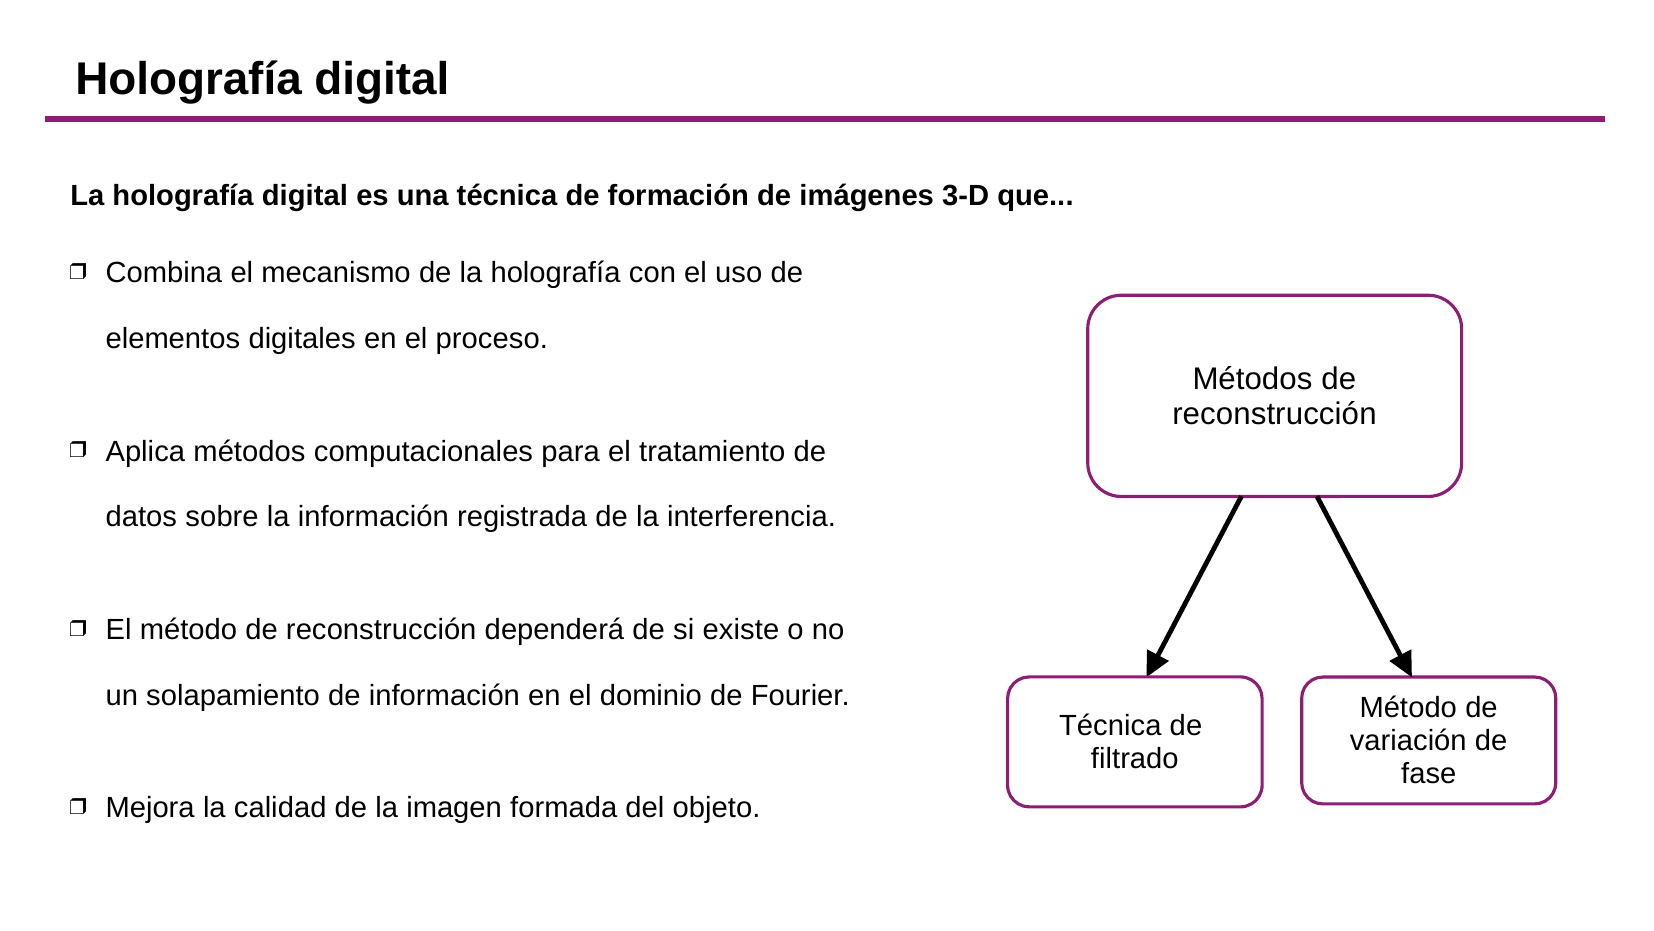

# Holografía digital
La holografía digital es una técnica de formación de imágenes 3-D que...
Combina el mecanismo de la holografía con el uso de elementos digitales en el proceso.
Aplica métodos computacionales para el tratamiento de datos sobre la información registrada de la interferencia.
El método de reconstrucción dependerá de si existe o no un solapamiento de información en el dominio de Fourier.
Mejora la calidad de la imagen formada del objeto.
Métodos de reconstrucción
Técnica de
filtrado
Método de variación de fase